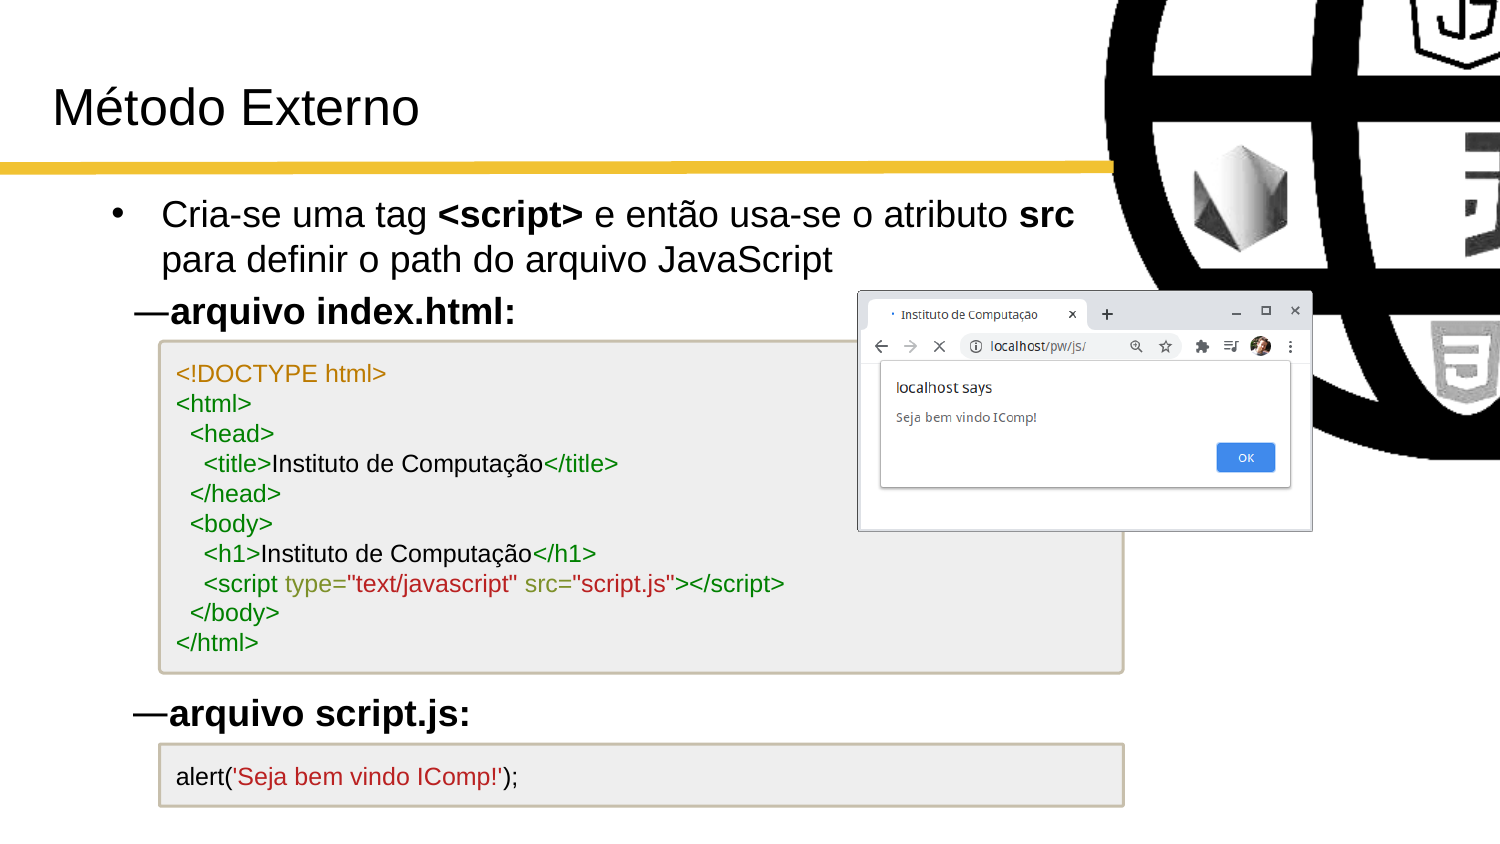

Método Externo
Cria-se uma tag <script> e então usa-se o atributo src para definir o path do arquivo JavaScript
arquivo index.html:
<!DOCTYPE html>
<html>
 <head>
 <title>Instituto de Computação</title>
 </head>
 <body>
 <h1>Instituto de Computação</h1>
 <script type="text/javascript" src="script.js"></script>
 </body>
</html>
arquivo script.js:
alert('Seja bem vindo IComp!');